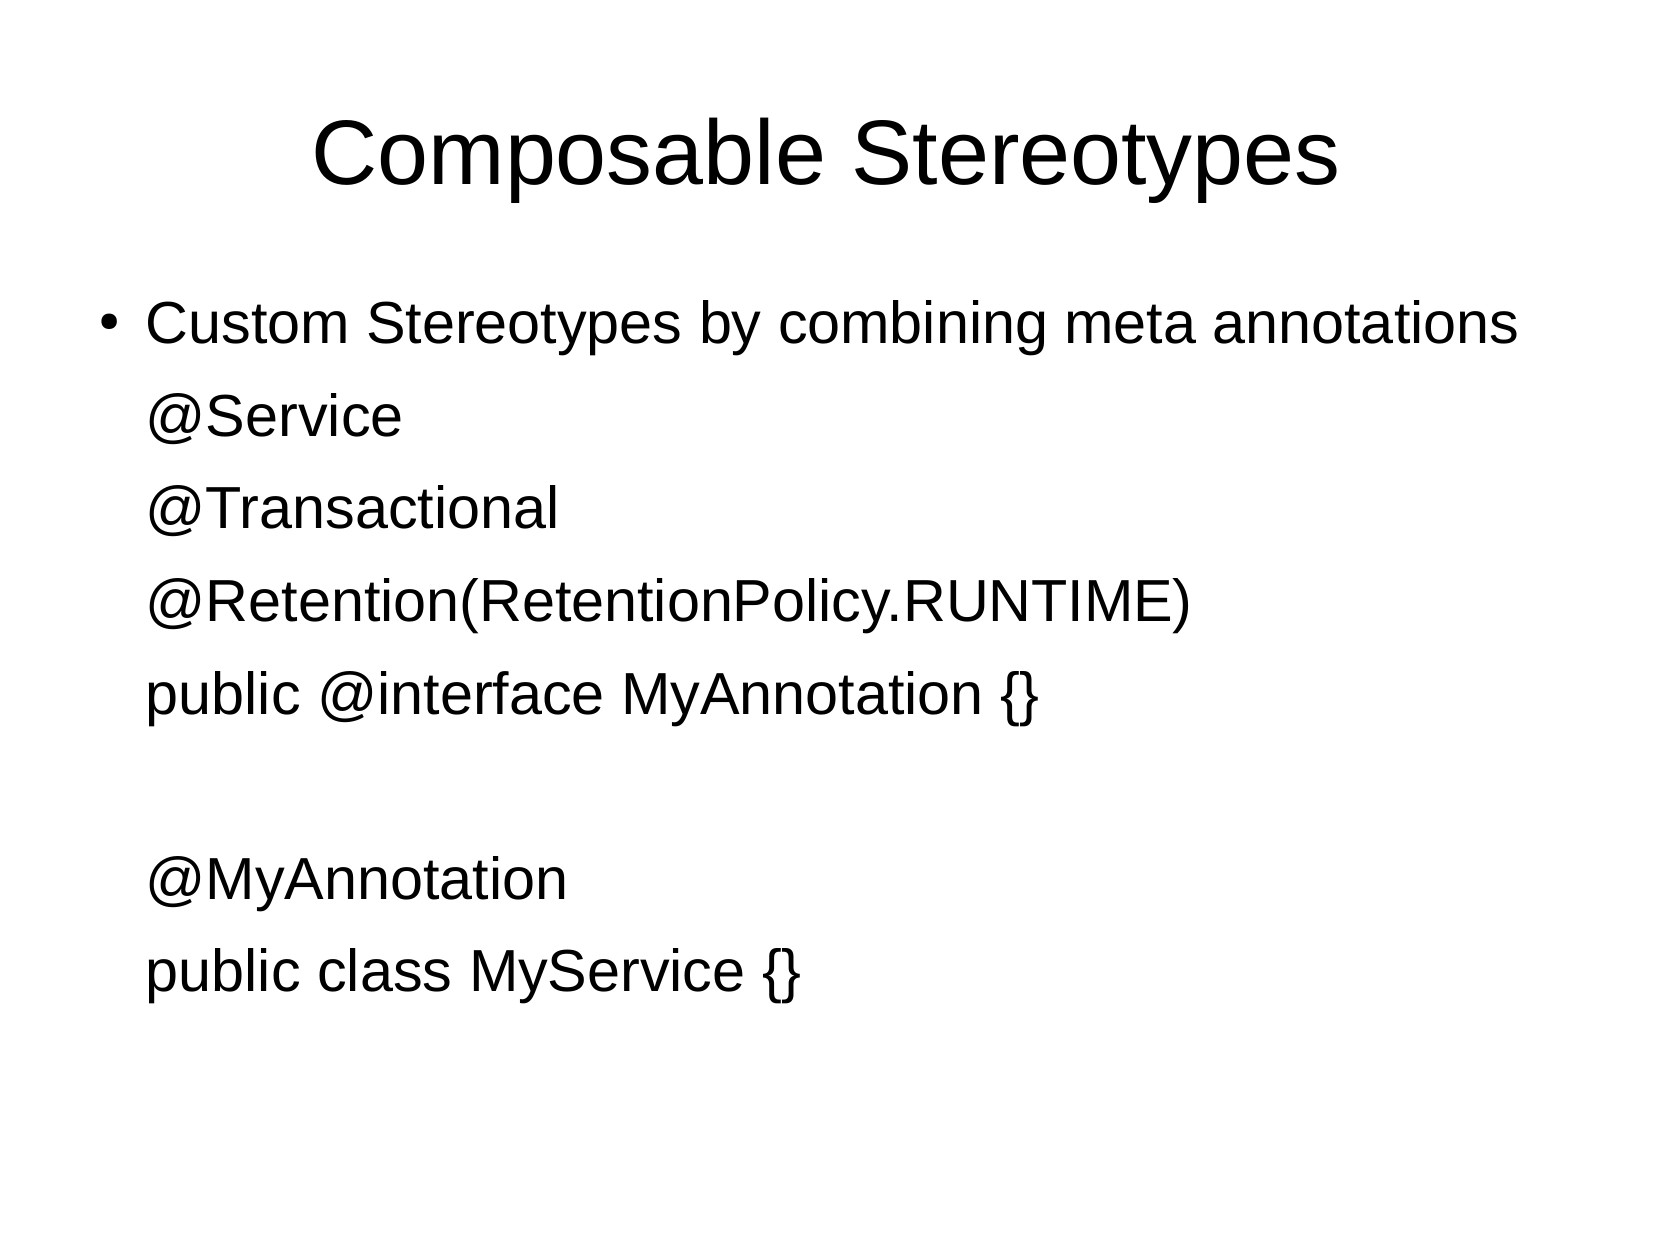

# Composable Stereotypes
Custom Stereotypes by combining meta annotations
@Service
@Transactional
@Retention(RetentionPolicy.RUNTIME)
public @interface MyAnnotation {}
@MyAnnotation
public class MyService {}